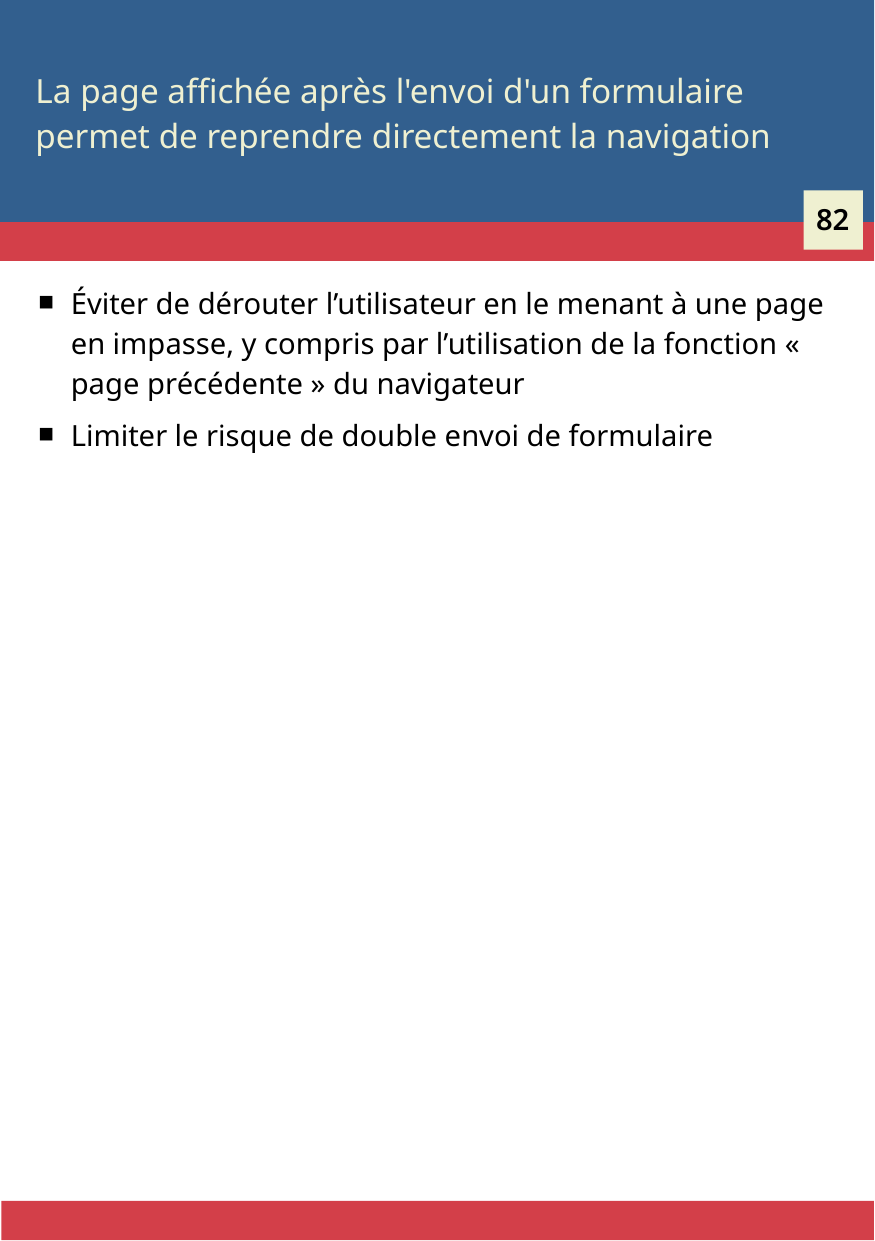

# La page affichée après l'envoi d'un formulaire permet de reprendre directement la navigation
82
Éviter de dérouter l’utilisateur en le menant à une page en impasse, y compris par l’utilisation de la fonction « page précédente » du navigateur
Limiter le risque de double envoi de formulaire